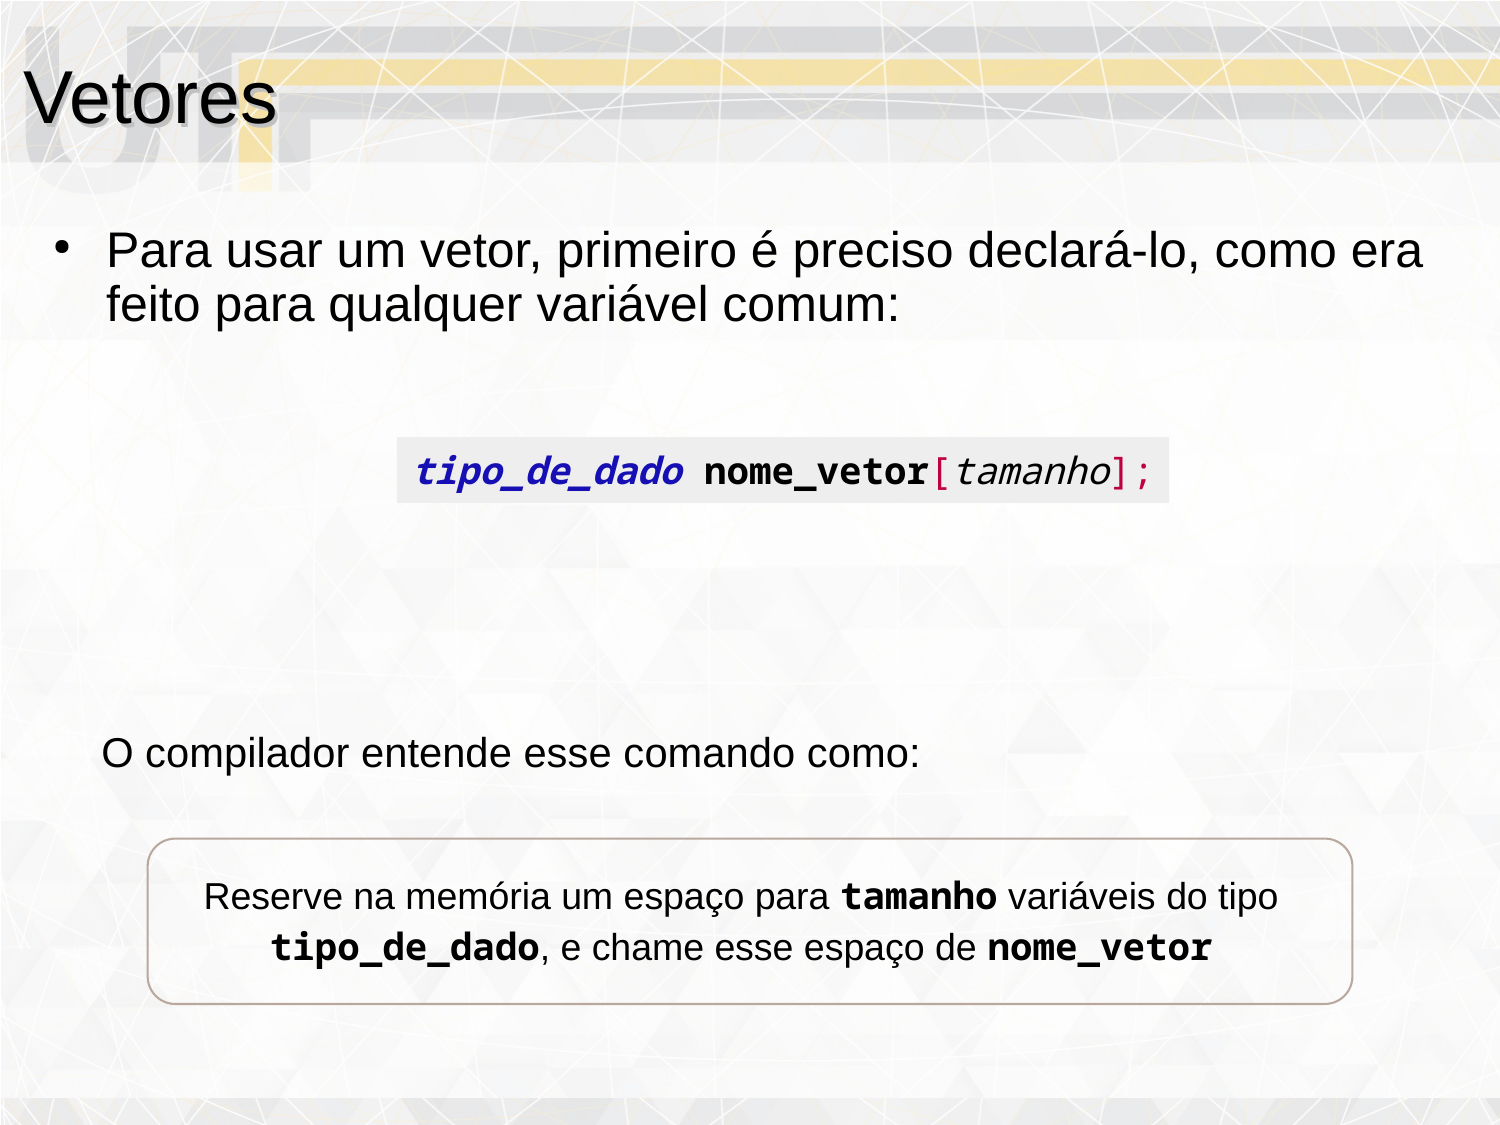

Vetores
# Para usar um vetor, primeiro é preciso declará-lo, como era feito para qualquer variável comum:
tipo_de_dado nome_vetor[tamanho];
O compilador entende esse comando como:
Reserve na memória um espaço para tamanho variáveis do tipo tipo_de_dado, e chame esse espaço de nome_vetor